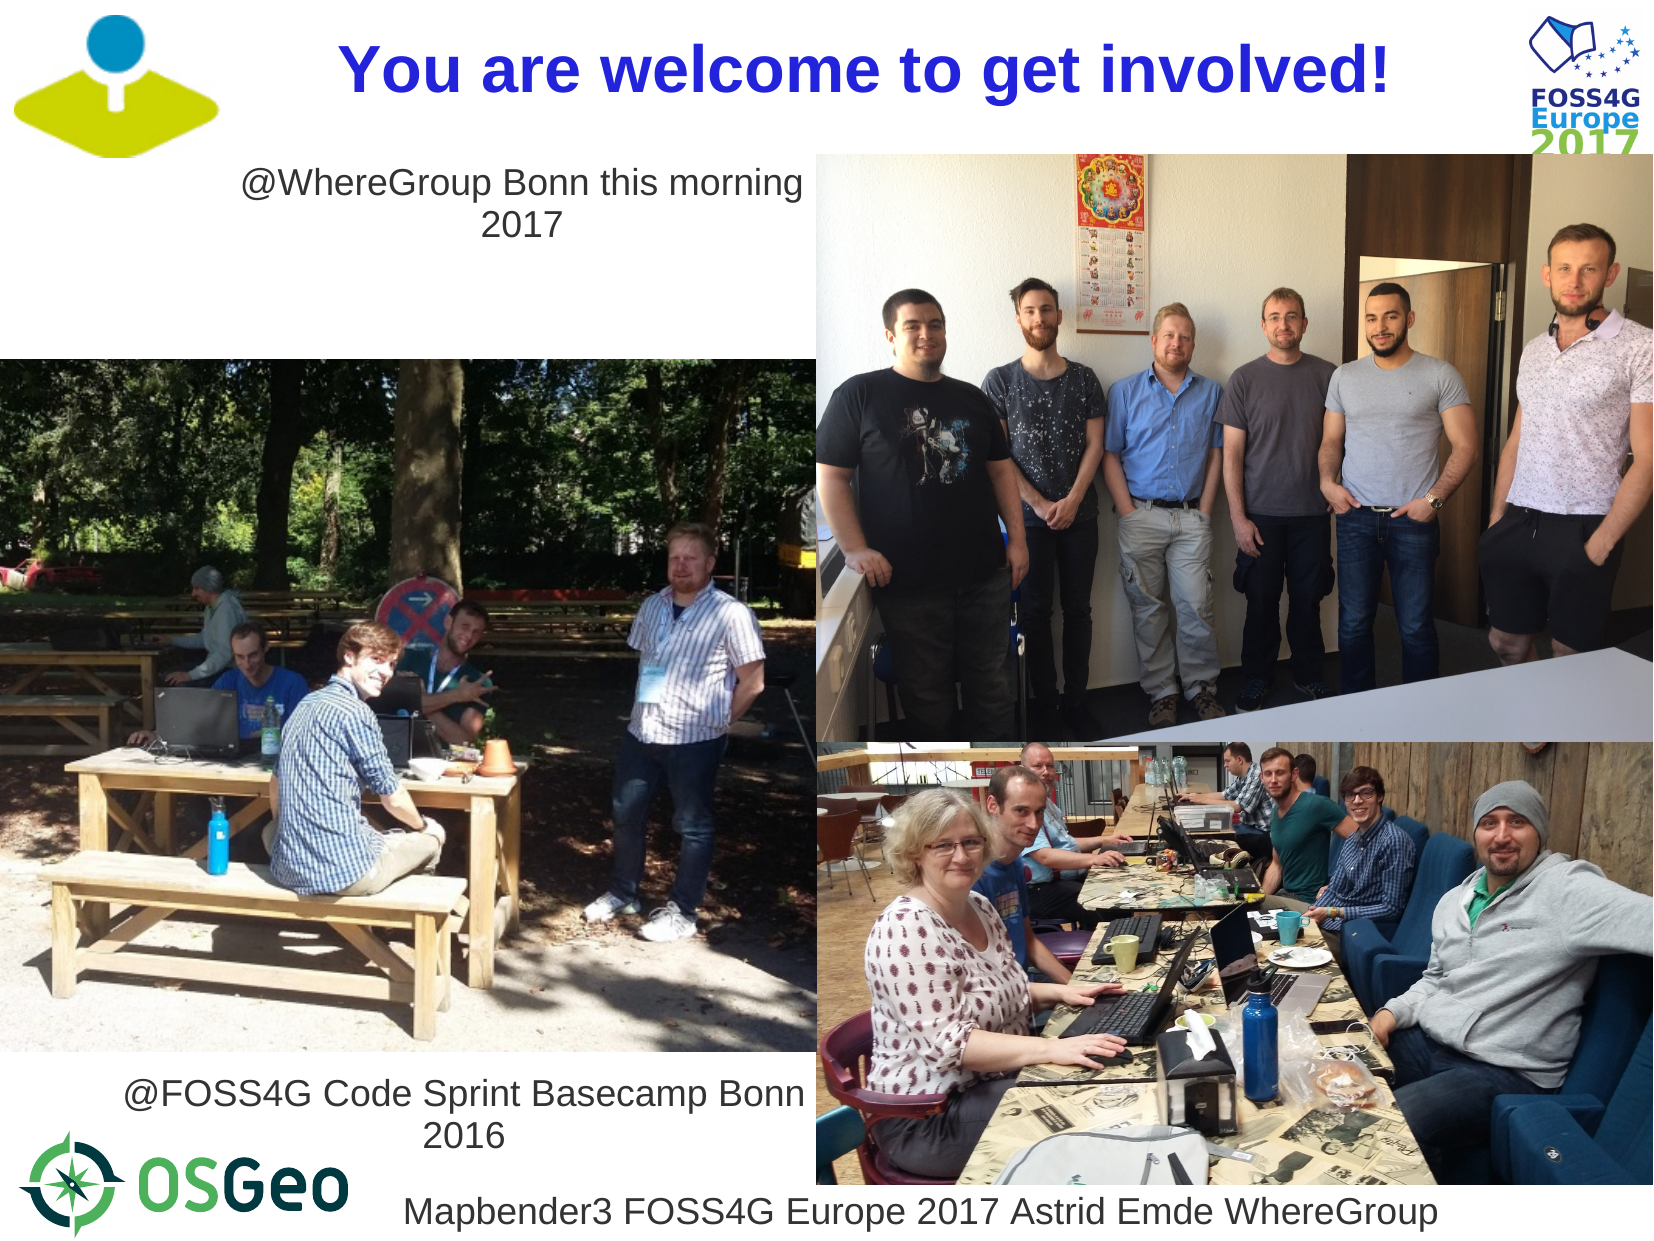

# You are welcome to get involved!
@WhereGroup Bonn this morning
2017
@FOSS4G Code Sprint Basecamp Bonn 2016